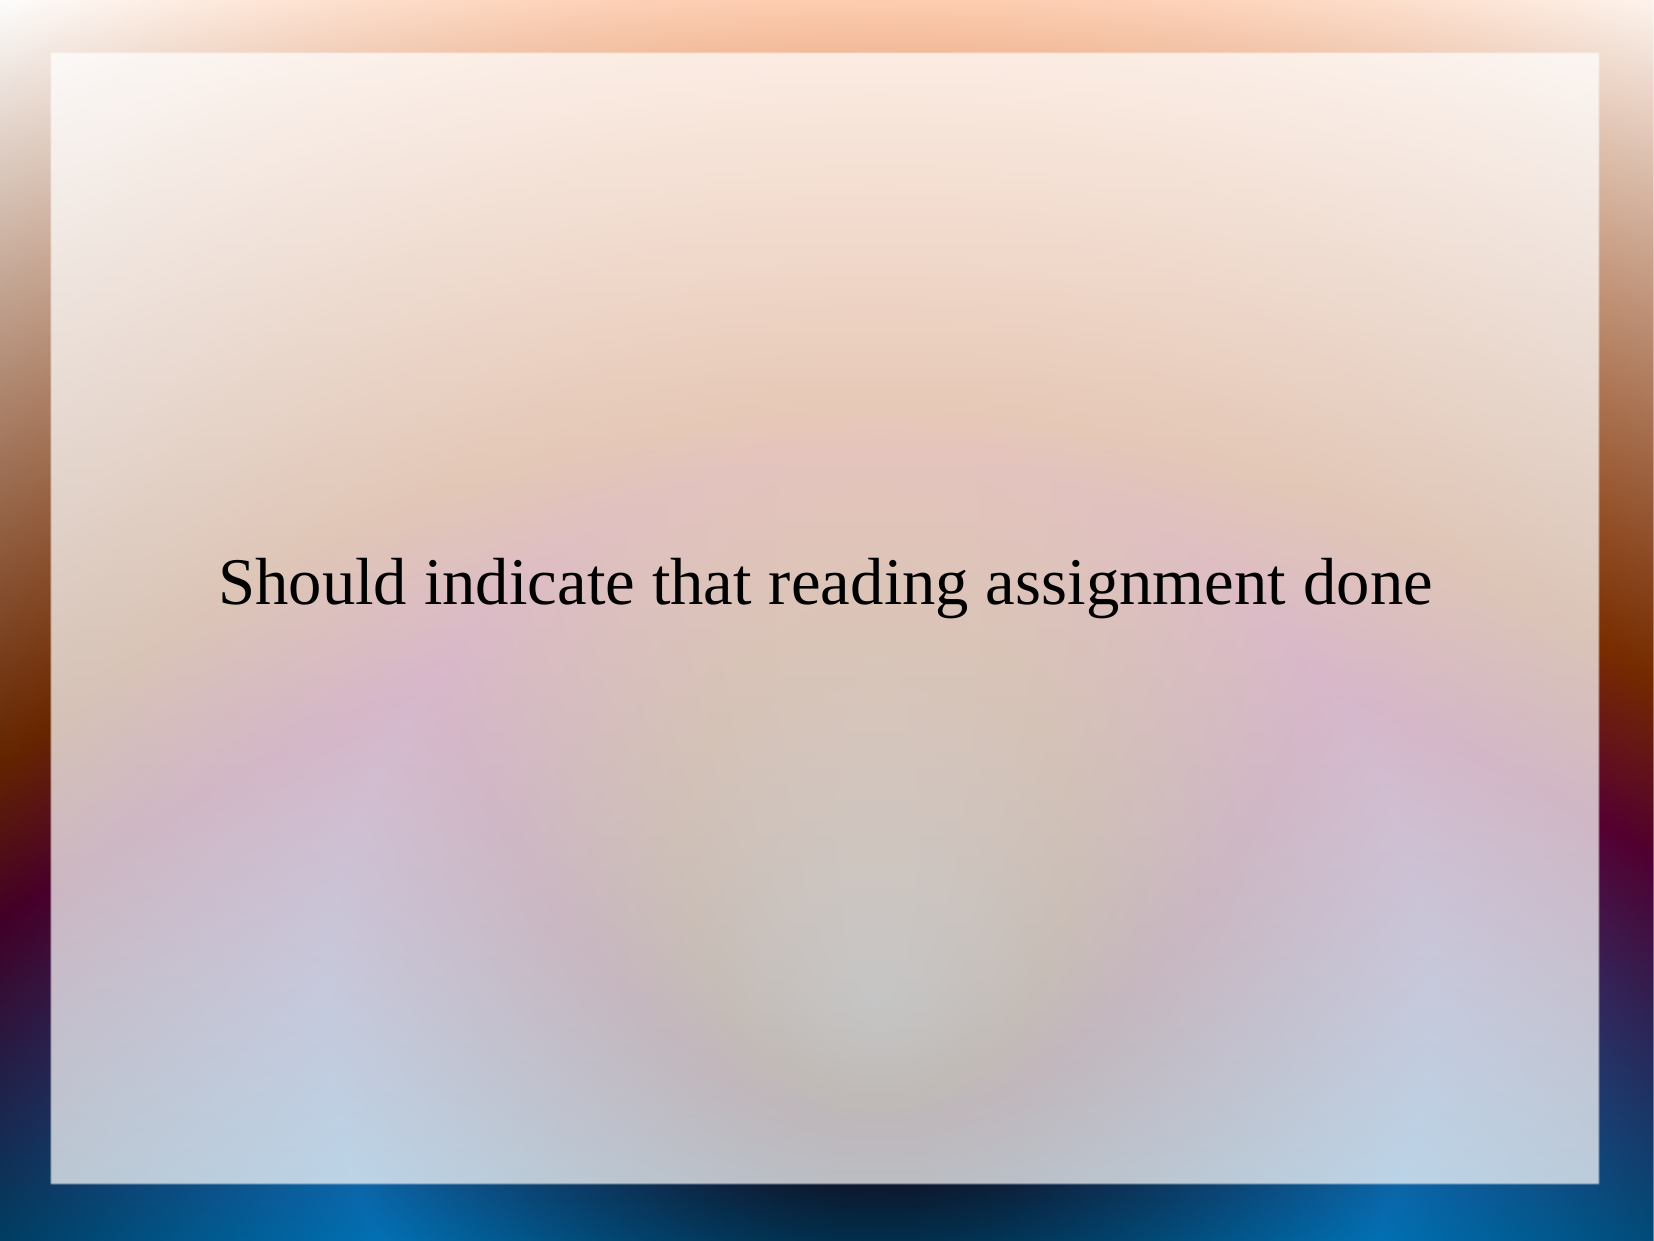

# Should indicate that reading assignment done